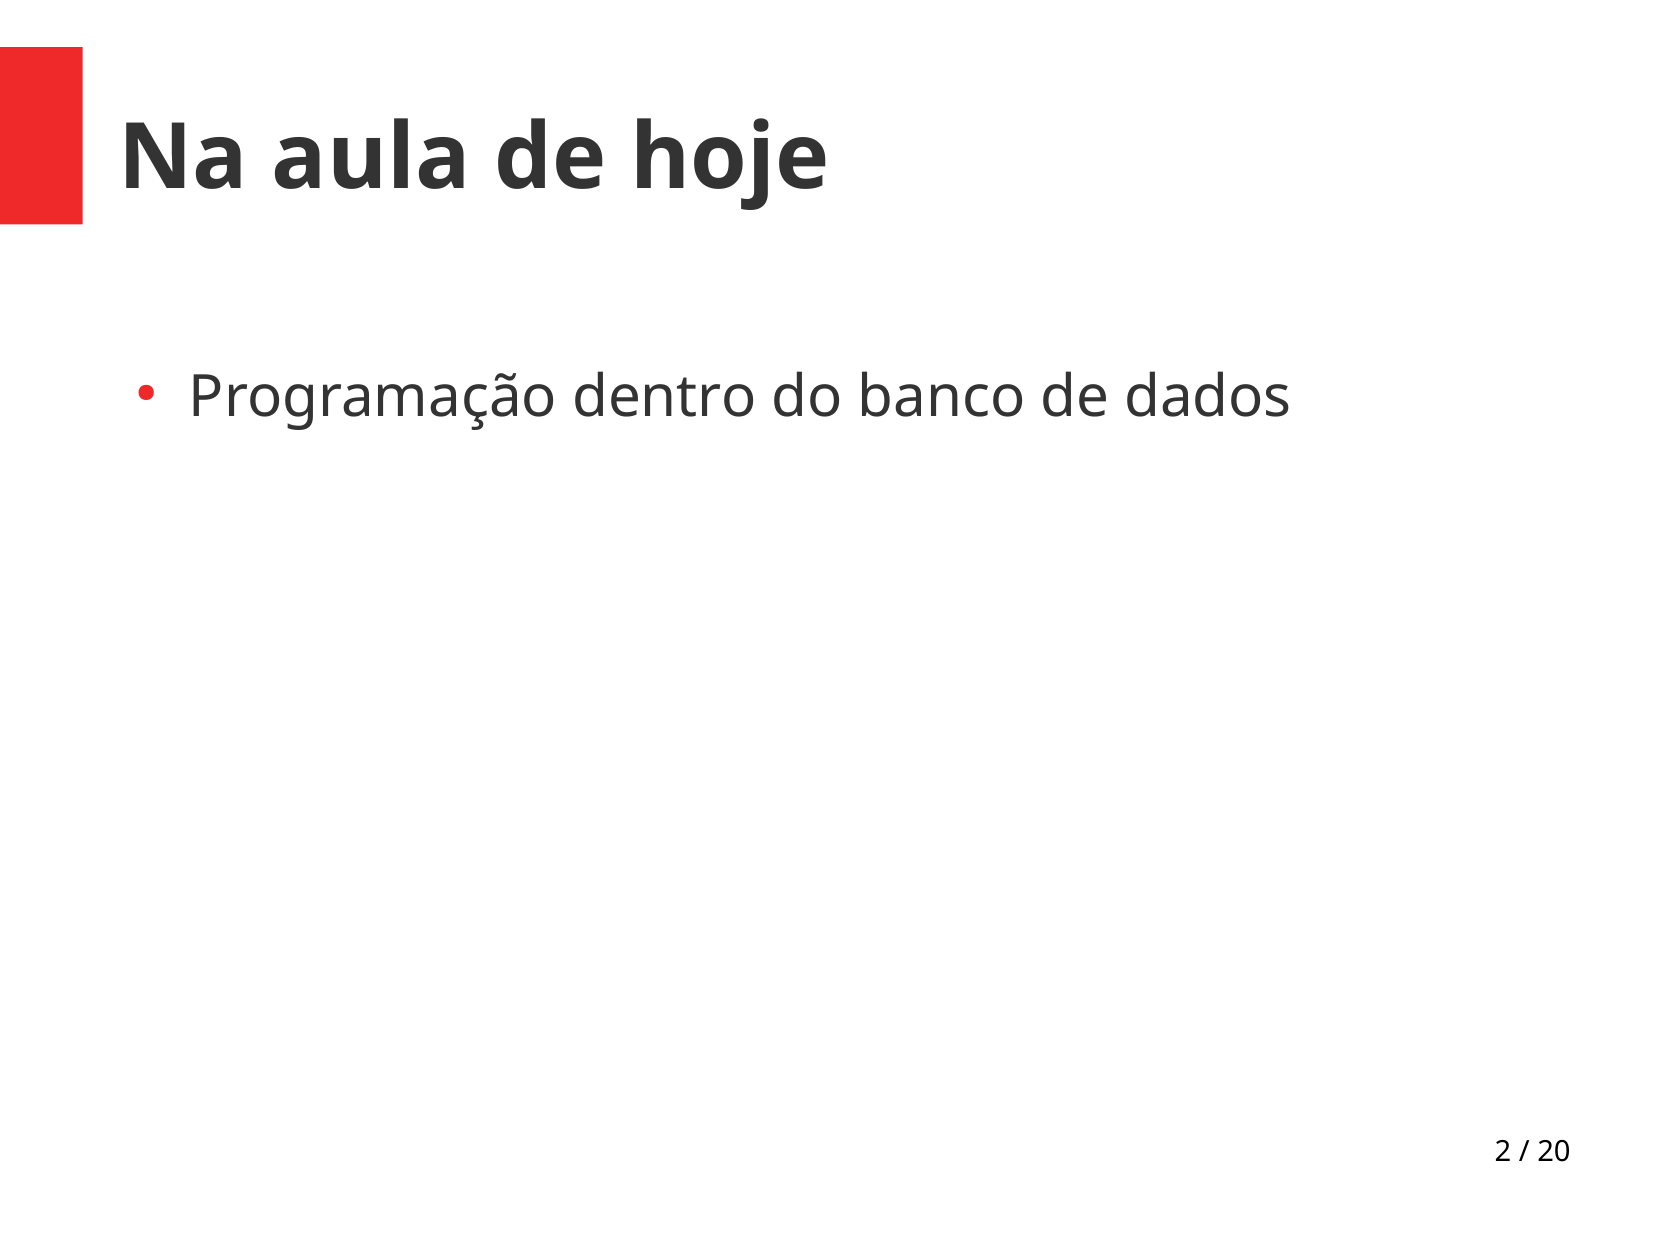

# Na aula de hoje
Programação dentro do banco de dados
2